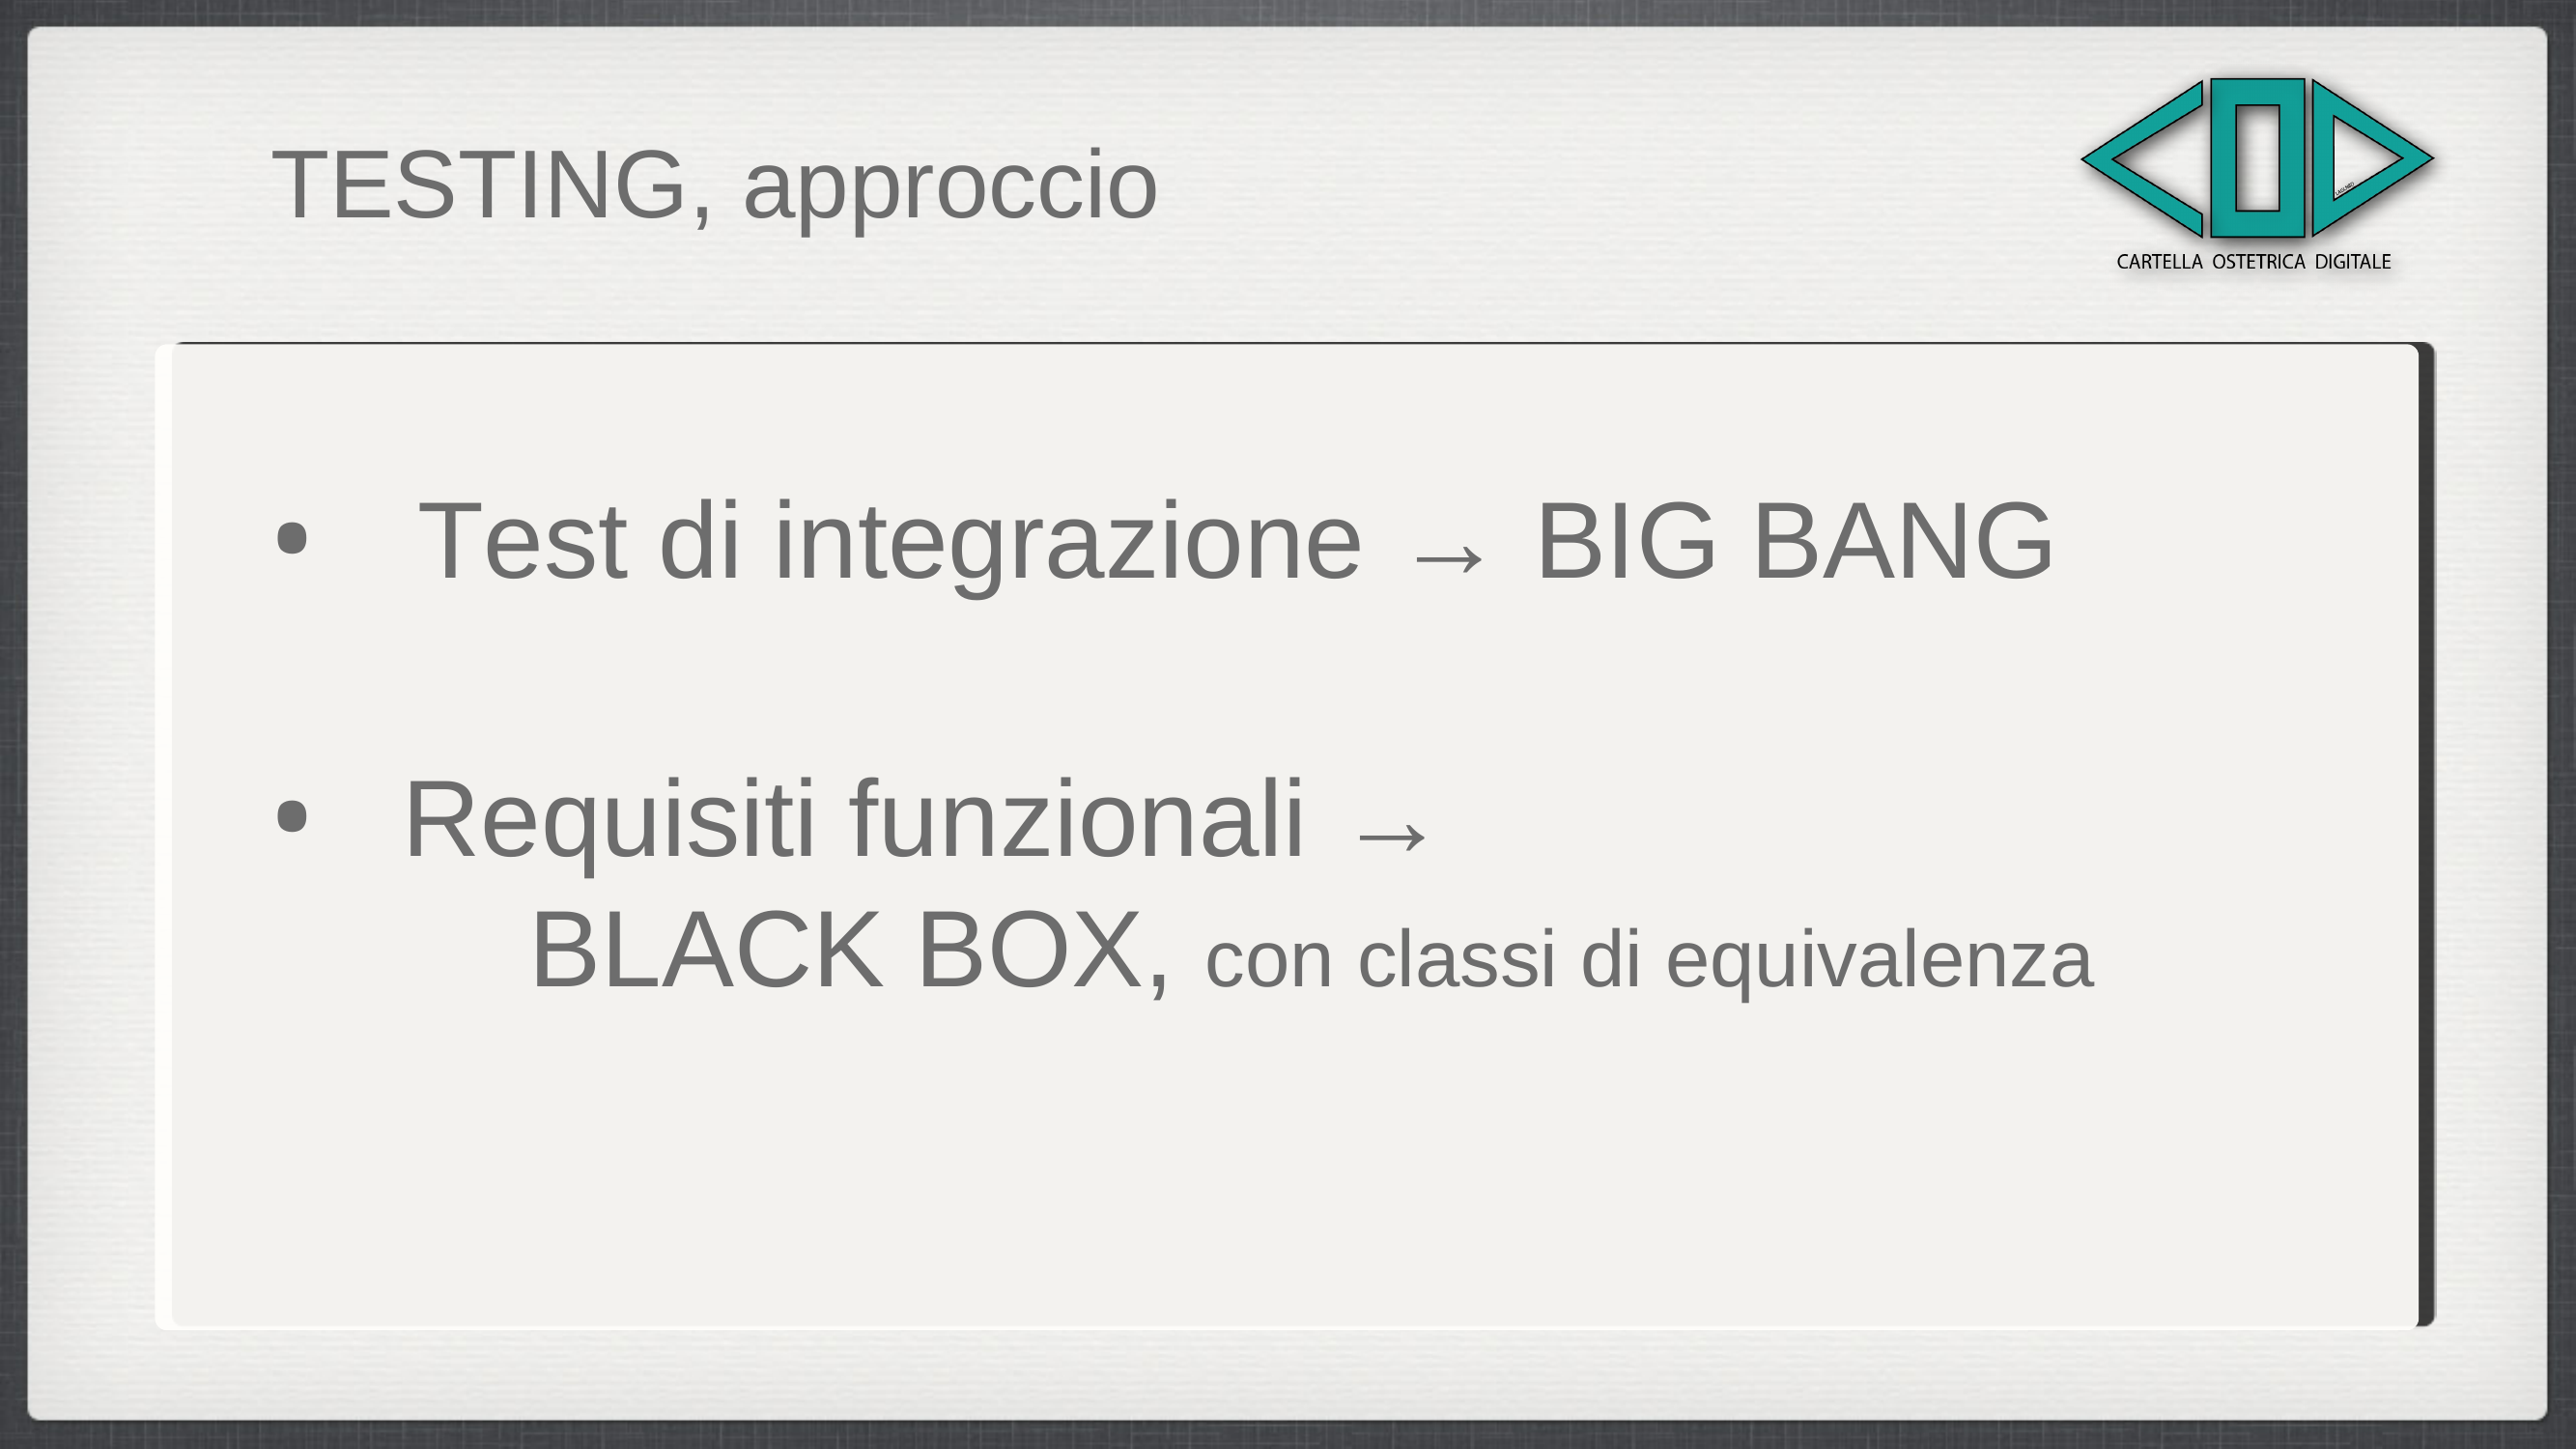

TESTING, approccio
 	Test di integrazione → BIG BANG
 Requisiti funzionali →
BLACK BOX, con classi di equivalenza